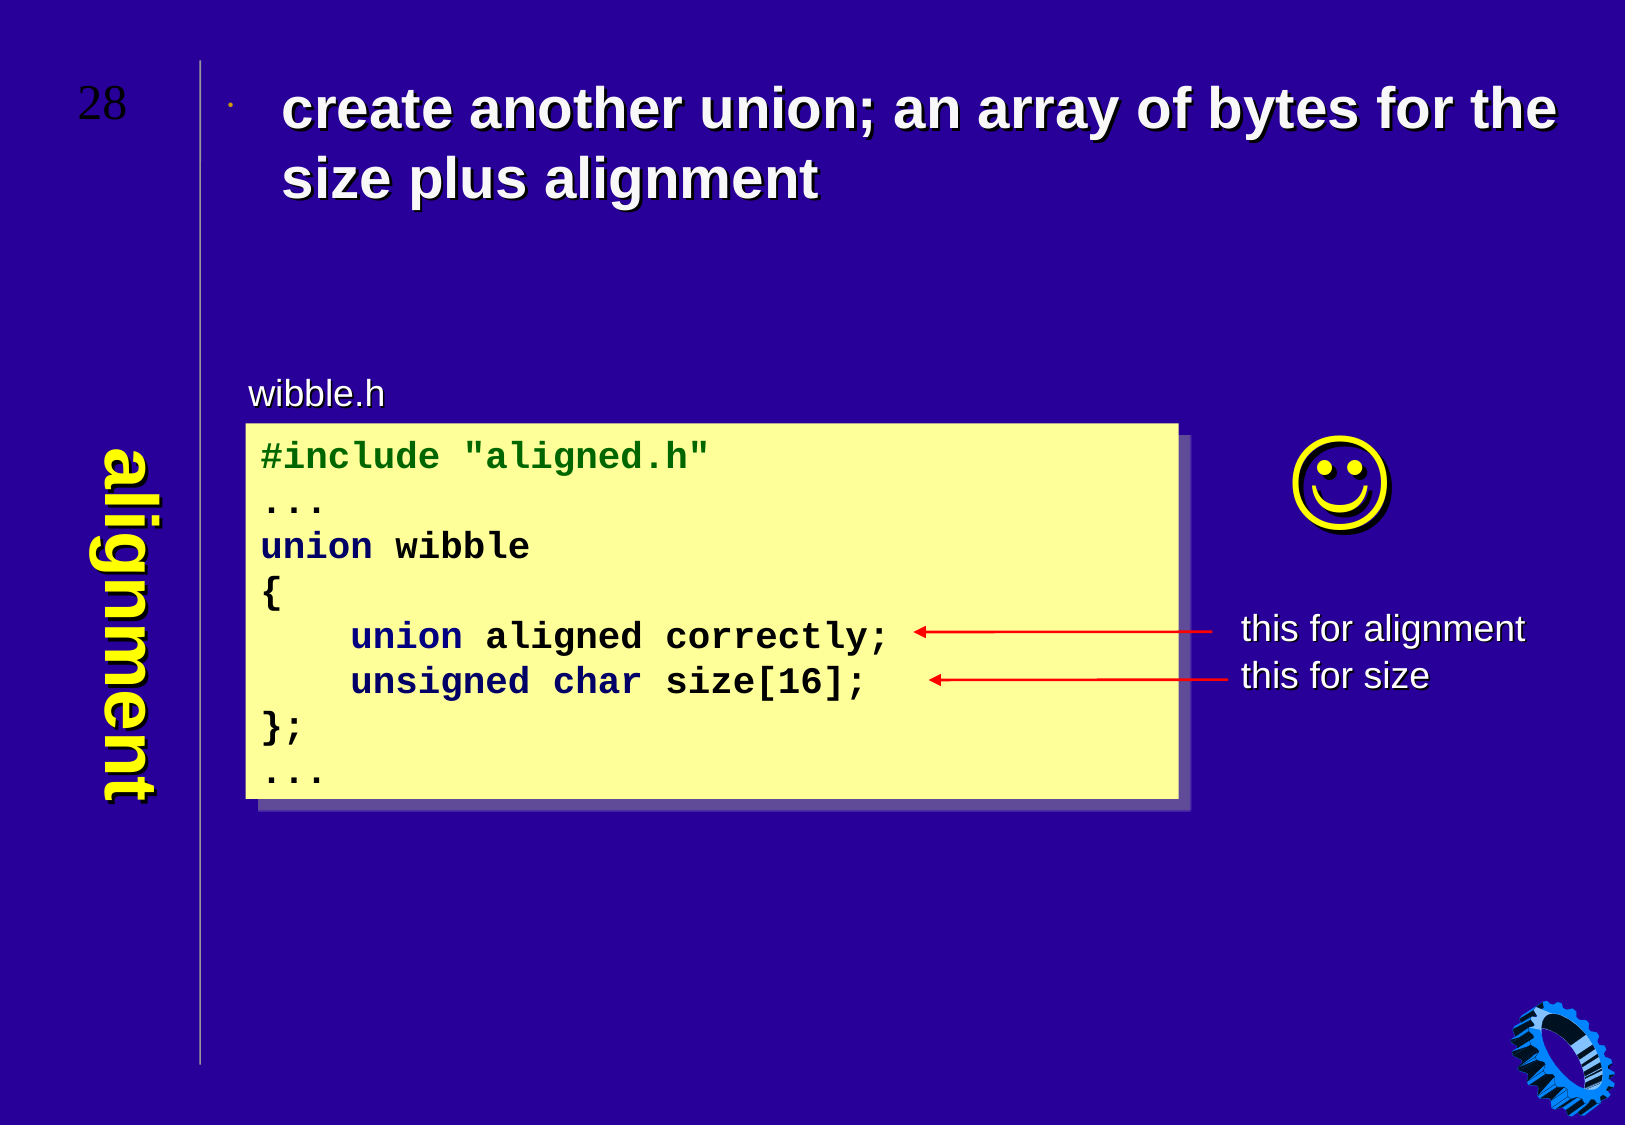

28
create another union; an array of bytes for the size plus alignment
# alignment
wibble.h

#include "aligned.h"
...
union wibble
{
 union aligned correctly;
 unsigned char size[16];
};
...
this for alignment
this for size